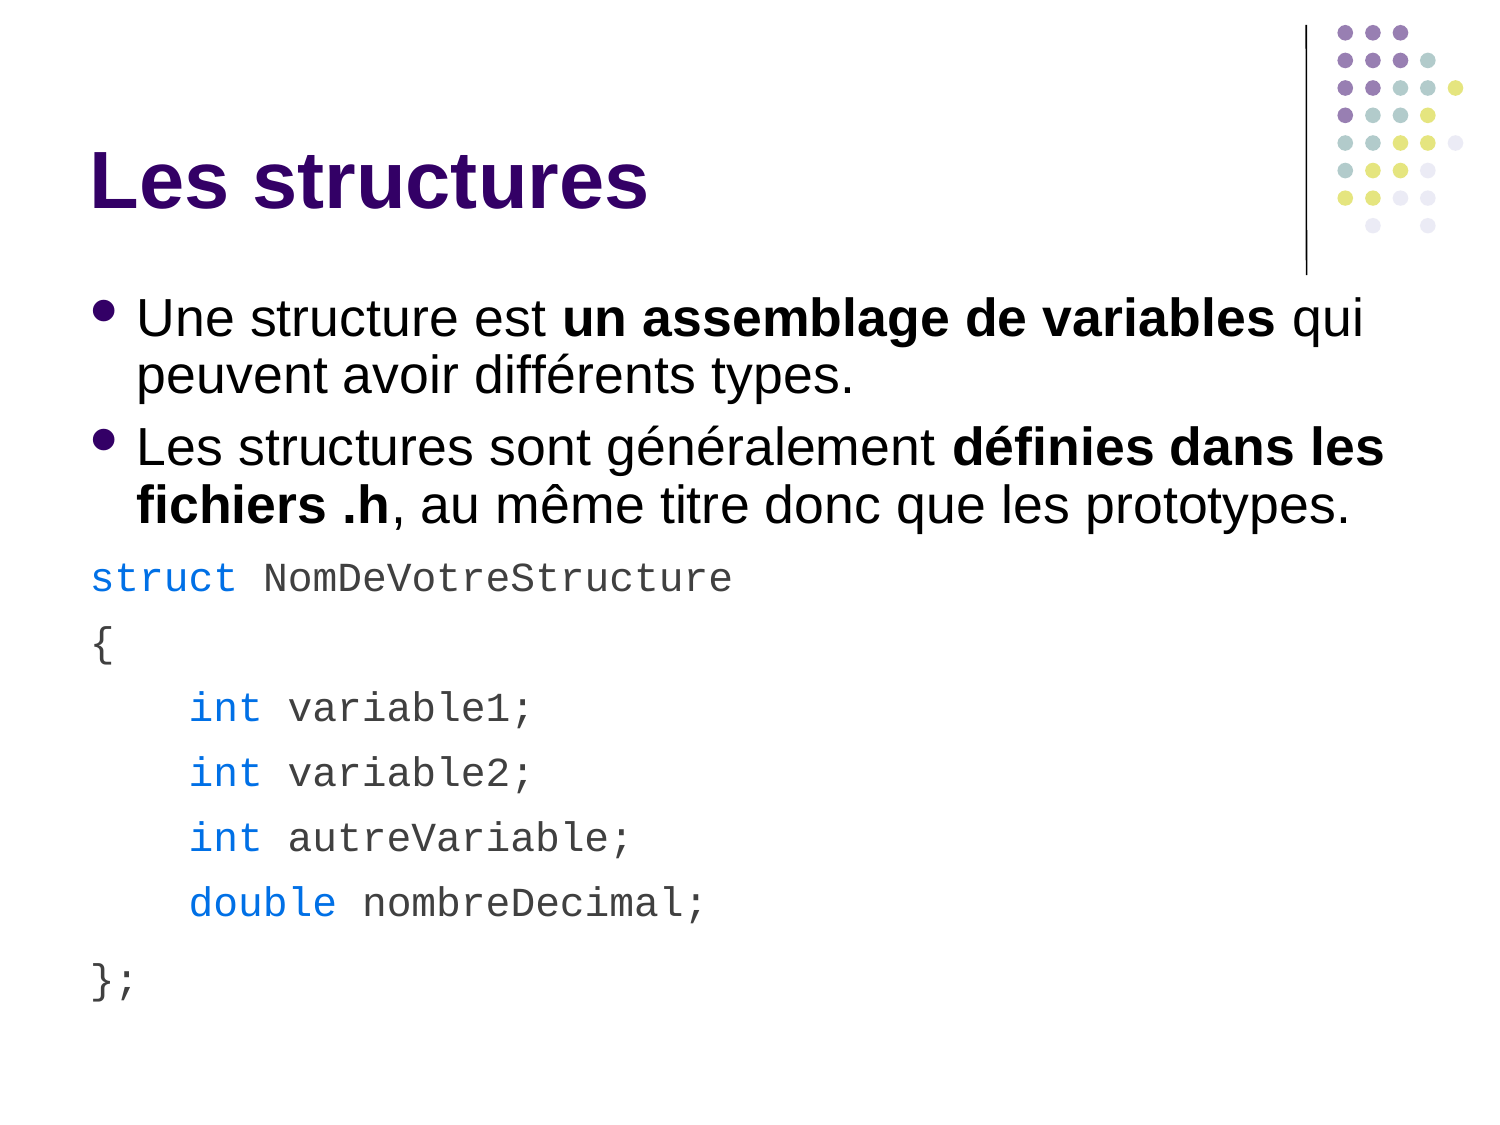

# Les structures
Une structure est un assemblage de variables qui peuvent avoir différents types.
Les structures sont généralement définies dans les fichiers .h, au même titre donc que les prototypes.
struct NomDeVotreStructure
{
 int variable1;
 int variable2;
 int autreVariable;
 double nombreDecimal;
};